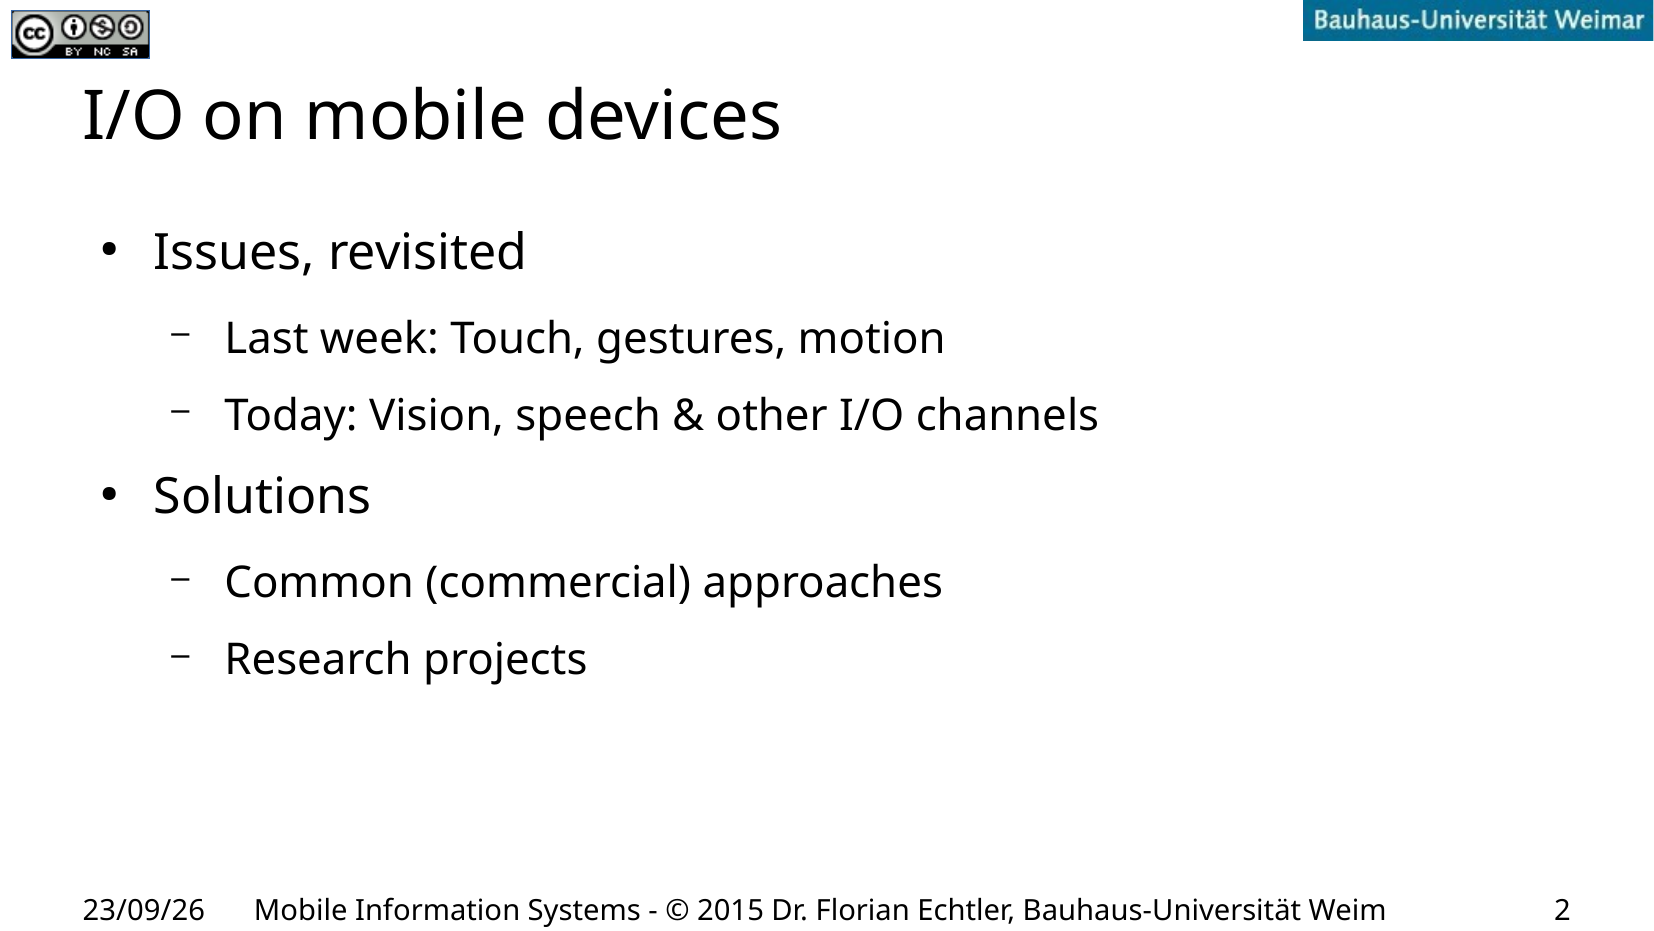

# I/O on mobile devices
Issues, revisited
Last week: Touch, gestures, motion
Today: Vision, speech & other I/O channels
Solutions
Common (commercial) approaches
Research projects
Mobile Information Systems - © 2015 Dr. Florian Echtler, Bauhaus-Universität Weimar
2